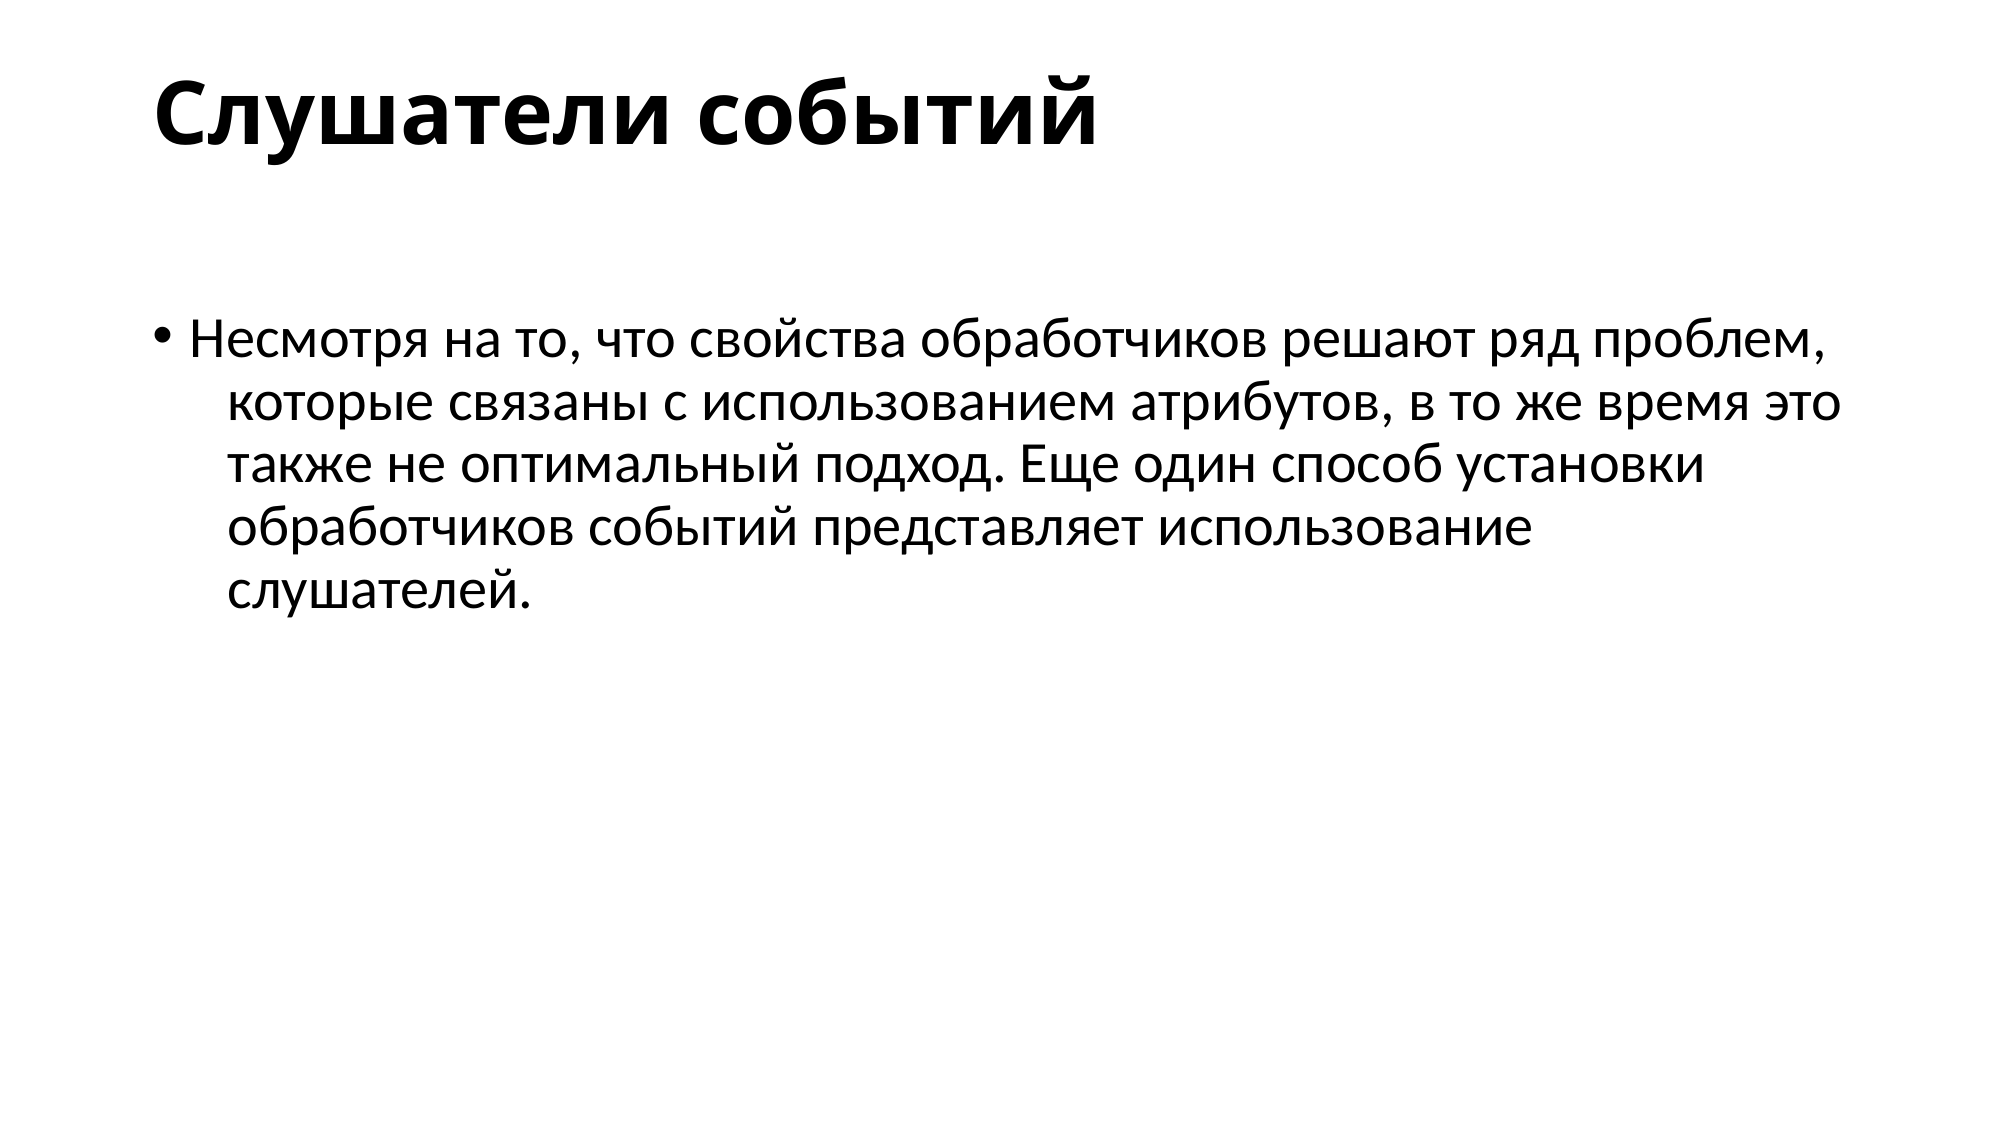

# Слушатели событий
Несмотря на то, что свойства обработчиков решают ряд проблем, которые связаны с использованием атрибутов, в то же время это также не оптимальный подход. Еще один способ установки обработчиков событий представляет использование слушателей.